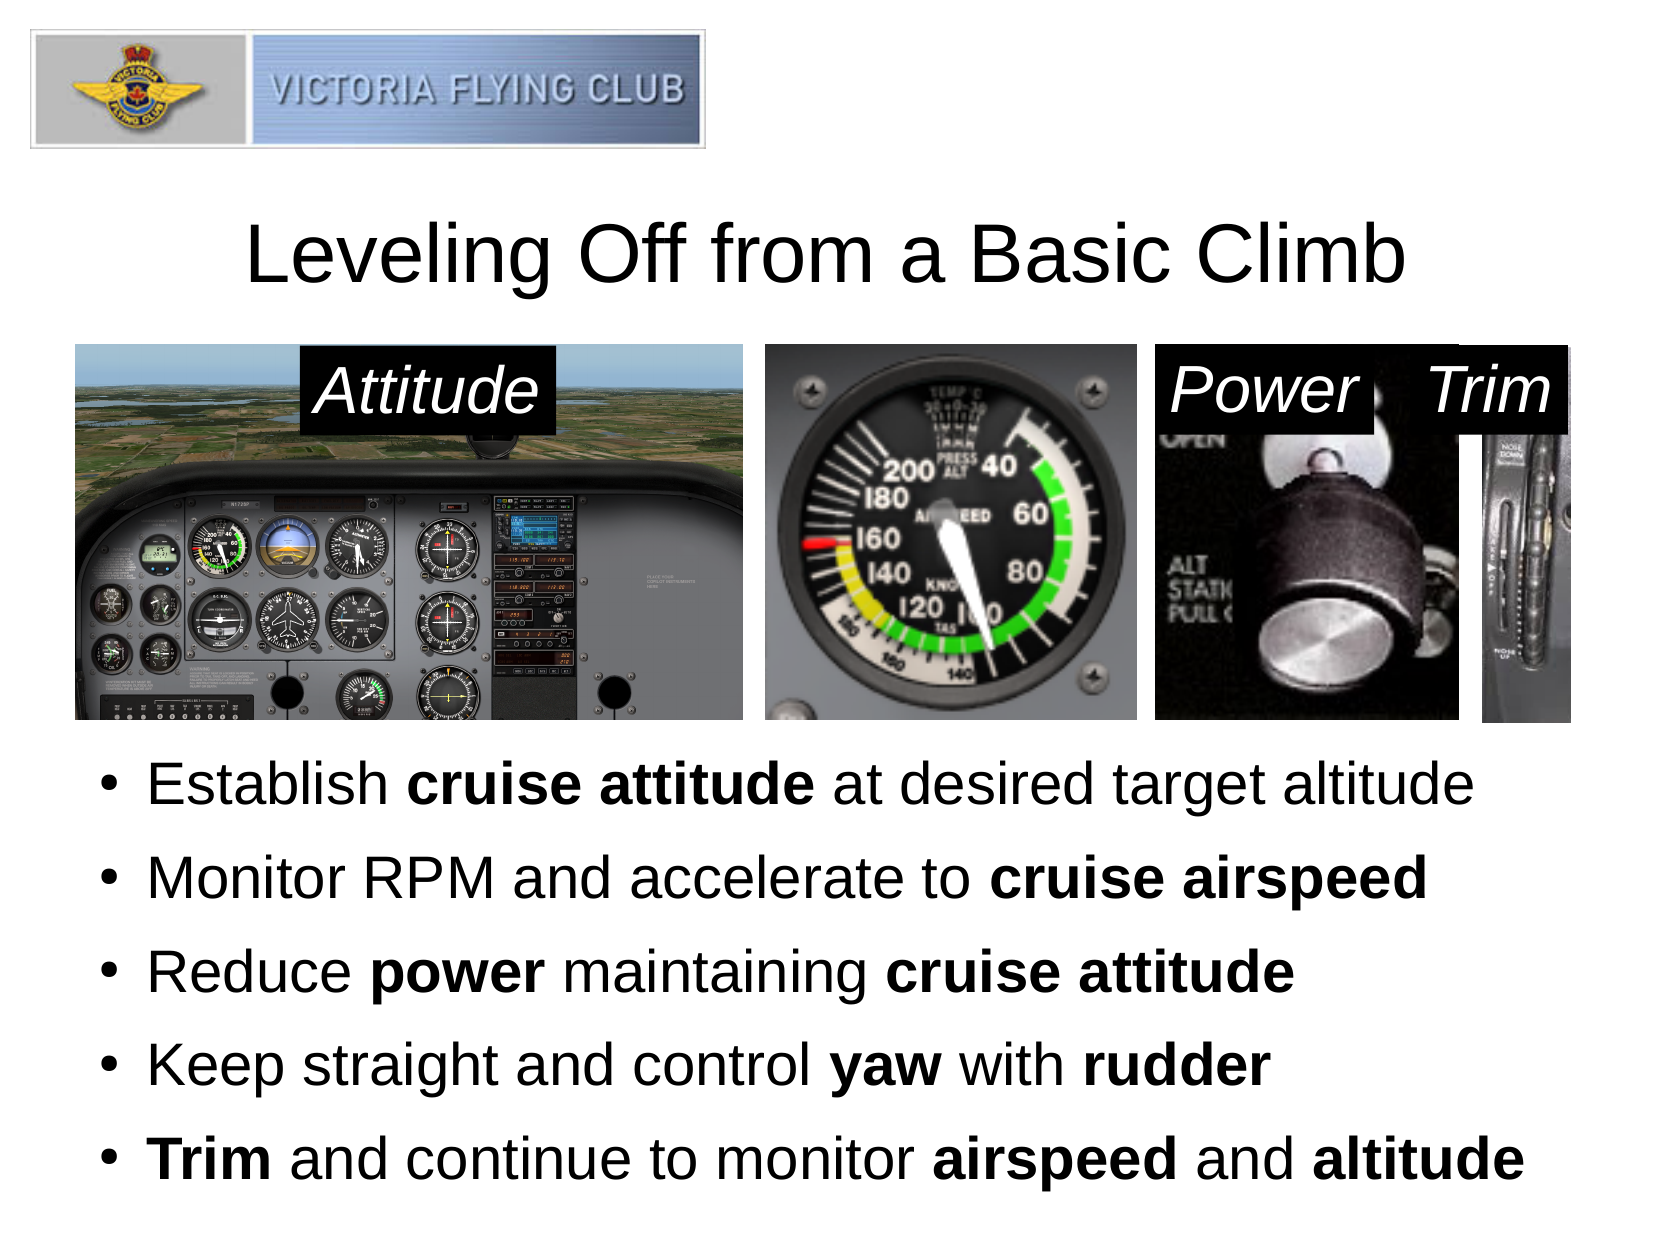

# Leveling Off from a Basic Climb
Power
Trim
Attitude
Establish cruise attitude at desired target altitude
Monitor RPM and accelerate to cruise airspeed
Reduce power maintaining cruise attitude
Keep straight and control yaw with rudder
Trim and continue to monitor airspeed and altitude